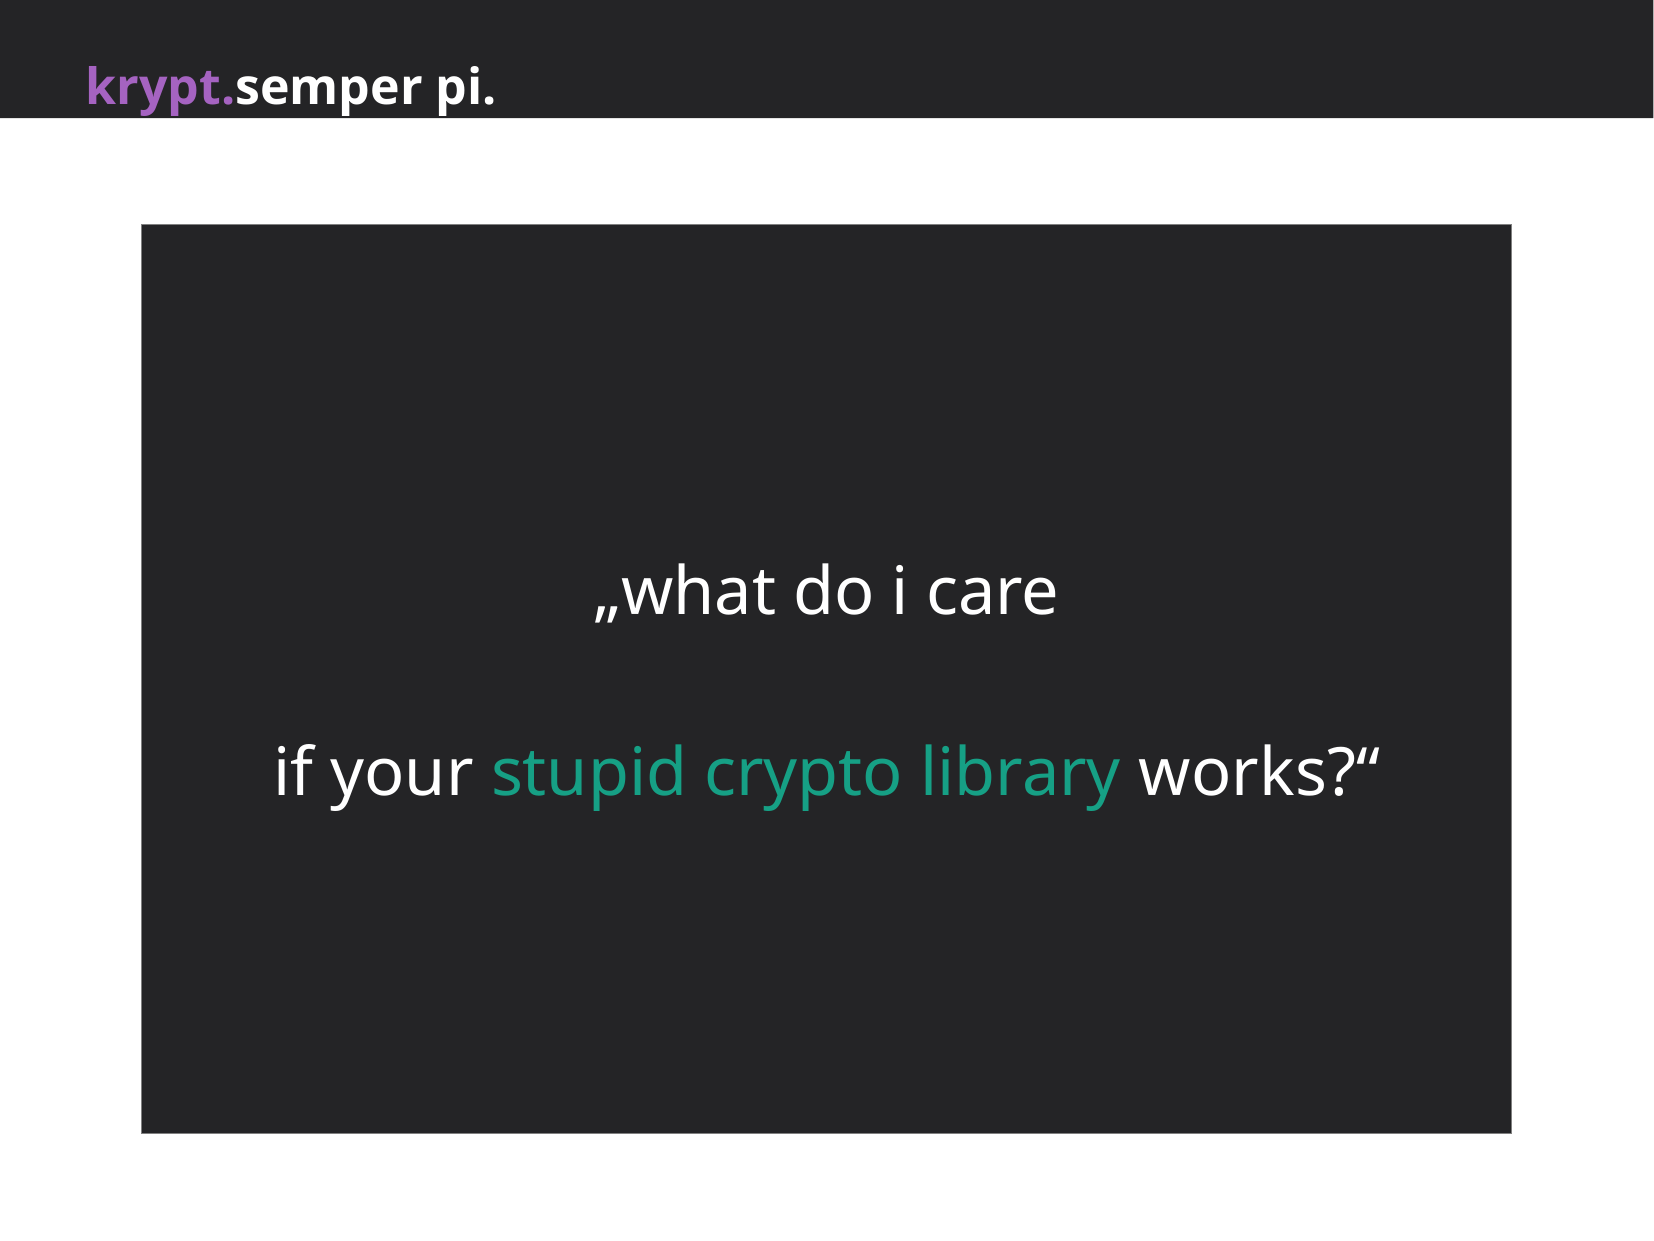

krypt.semper pi.
„what do i care
if your stupid crypto library works?“
krypt first of all is a framework